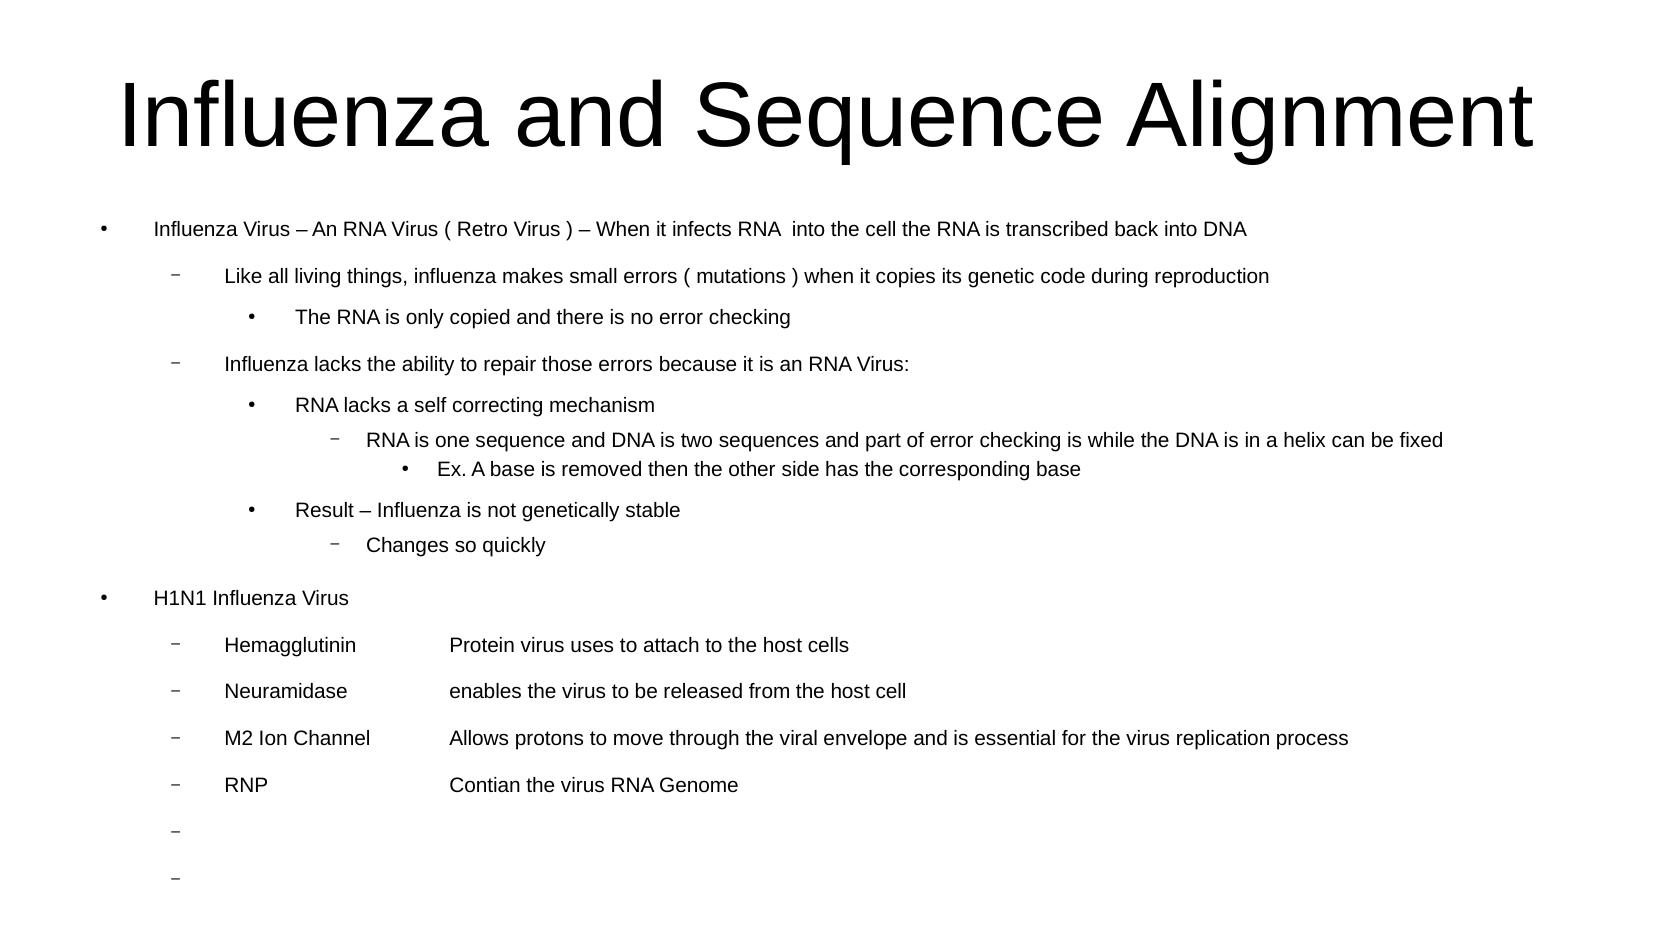

# Influenza and Sequence Alignment
Influenza Virus – An RNA Virus ( Retro Virus ) – When it infects RNA into the cell the RNA is transcribed back into DNA
Like all living things, influenza makes small errors ( mutations ) when it copies its genetic code during reproduction
The RNA is only copied and there is no error checking
Influenza lacks the ability to repair those errors because it is an RNA Virus:
RNA lacks a self correcting mechanism
RNA is one sequence and DNA is two sequences and part of error checking is while the DNA is in a helix can be fixed
Ex. A base is removed then the other side has the corresponding base
Result – Influenza is not genetically stable
Changes so quickly
H1N1 Influenza Virus
Hemagglutinin 		Protein virus uses to attach to the host cells
Neuramidase		enables the virus to be released from the host cell
M2 Ion Channel		Allows protons to move through the viral envelope and is essential for the virus replication process
RNP			Contian the virus RNA Genome